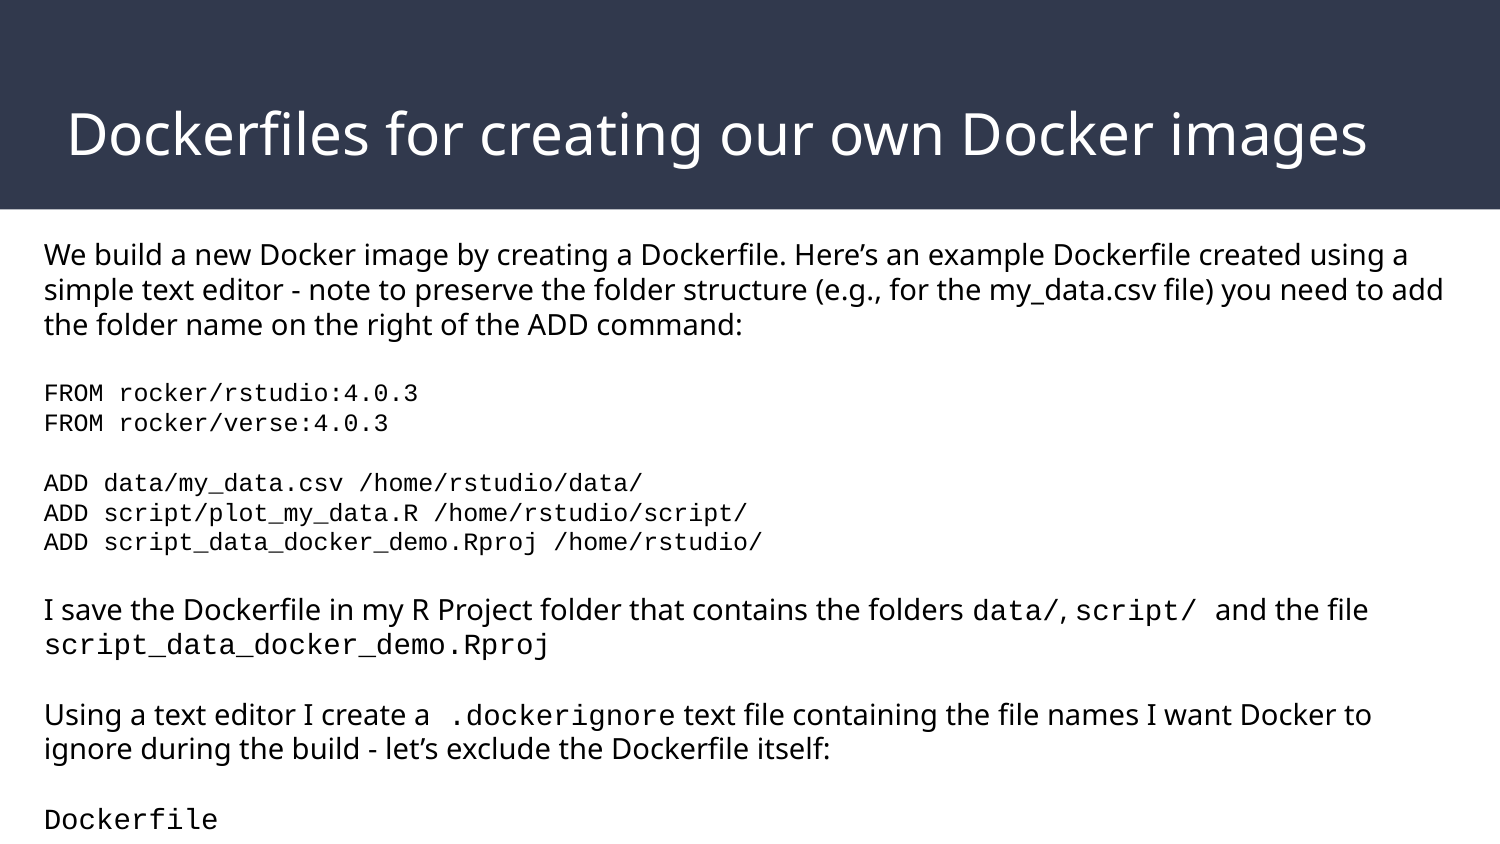

# Dockerfiles for creating our own Docker images
We build a new Docker image by creating a Dockerfile. Here’s an example Dockerfile created using a simple text editor - note to preserve the folder structure (e.g., for the my_data.csv file) you need to add the folder name on the right of the ADD command:
FROM rocker/rstudio:4.0.3
FROM rocker/verse:4.0.3
ADD data/my_data.csv /home/rstudio/data/
ADD script/plot_my_data.R /home/rstudio/script/
ADD script_data_docker_demo.Rproj /home/rstudio/
I save the Dockerfile in my R Project folder that contains the folders data/, script/ and the file script_data_docker_demo.Rproj
Using a text editor I create a .dockerignore text file containing the file names I want Docker to ignore during the build - let’s exclude the Dockerfile itself:
Dockerfile